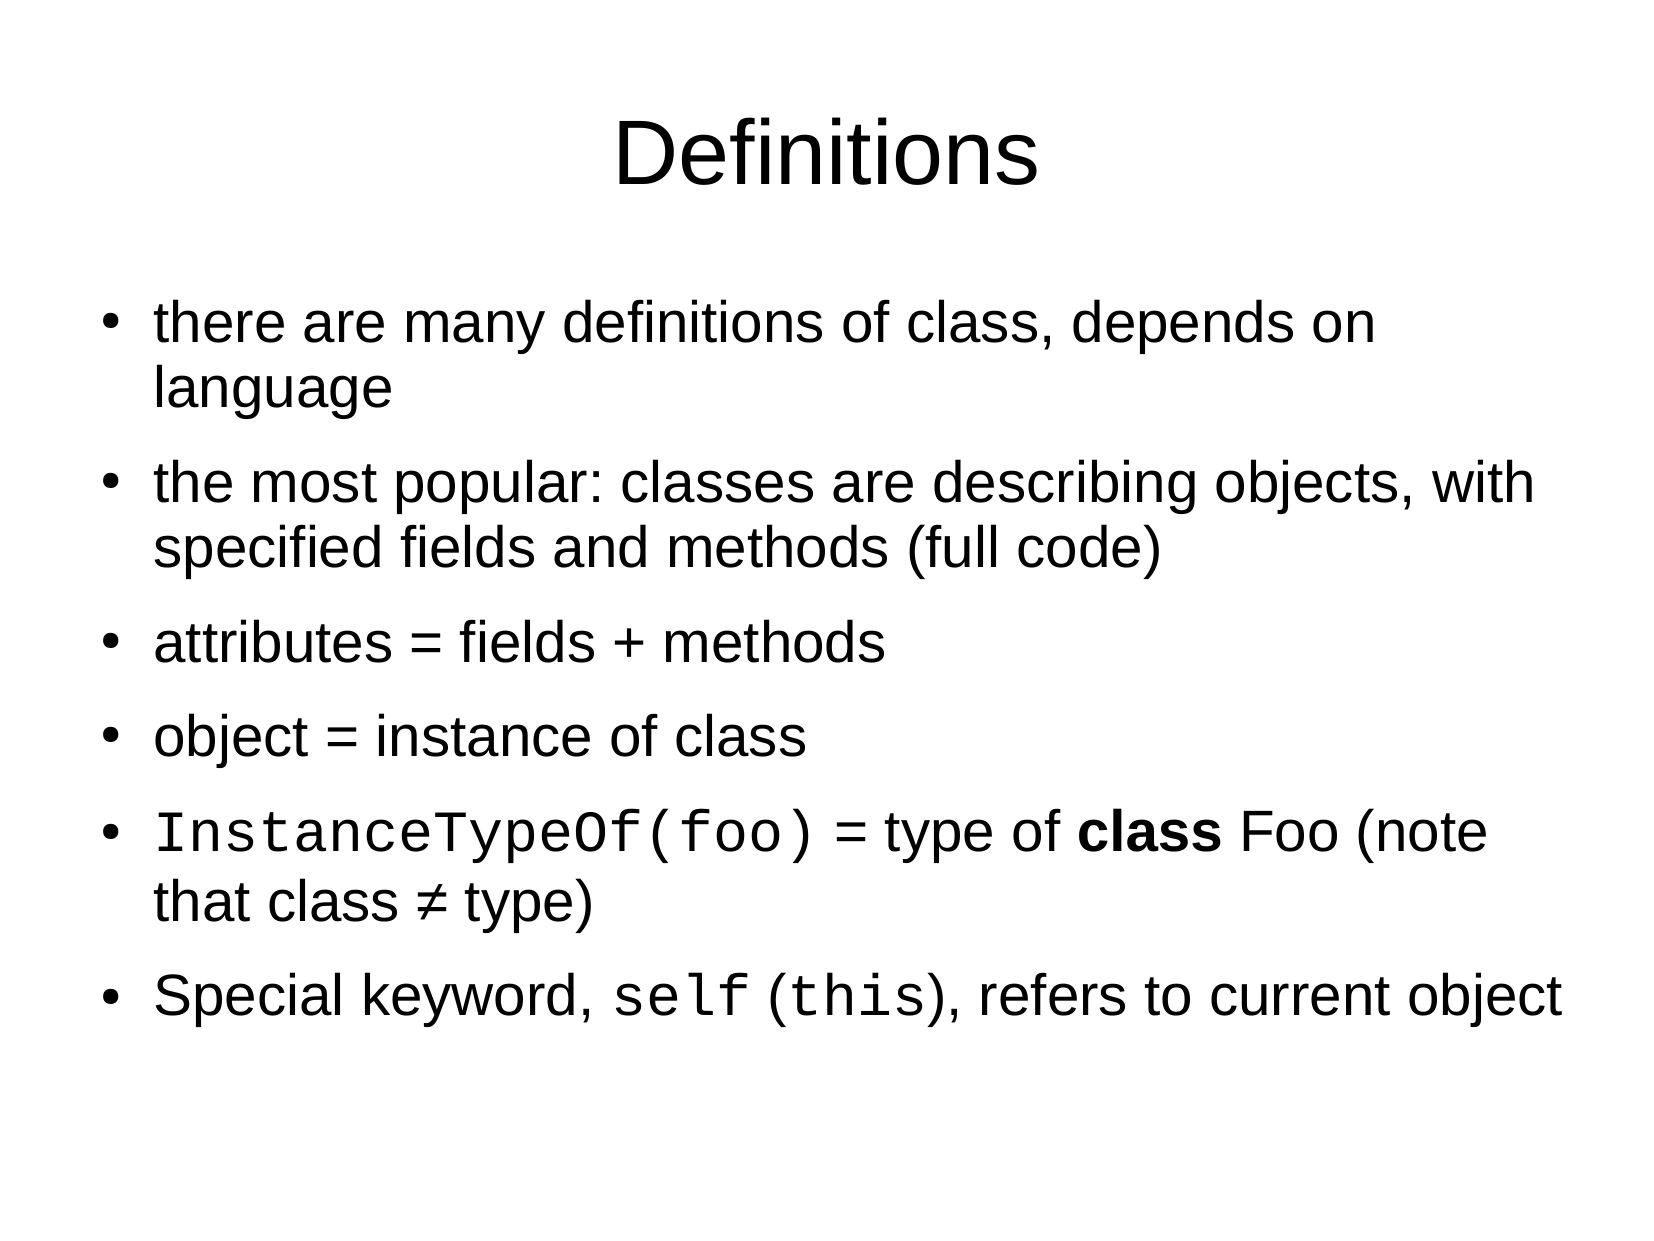

# Definitions
there are many definitions of class, depends on language
the most popular: classes are describing objects, with specified fields and methods (full code)
attributes = fields + methods
object = instance of class
InstanceTypeOf(foo) = type of class Foo (note that class ≠ type)
Special keyword, self (this), refers to current object